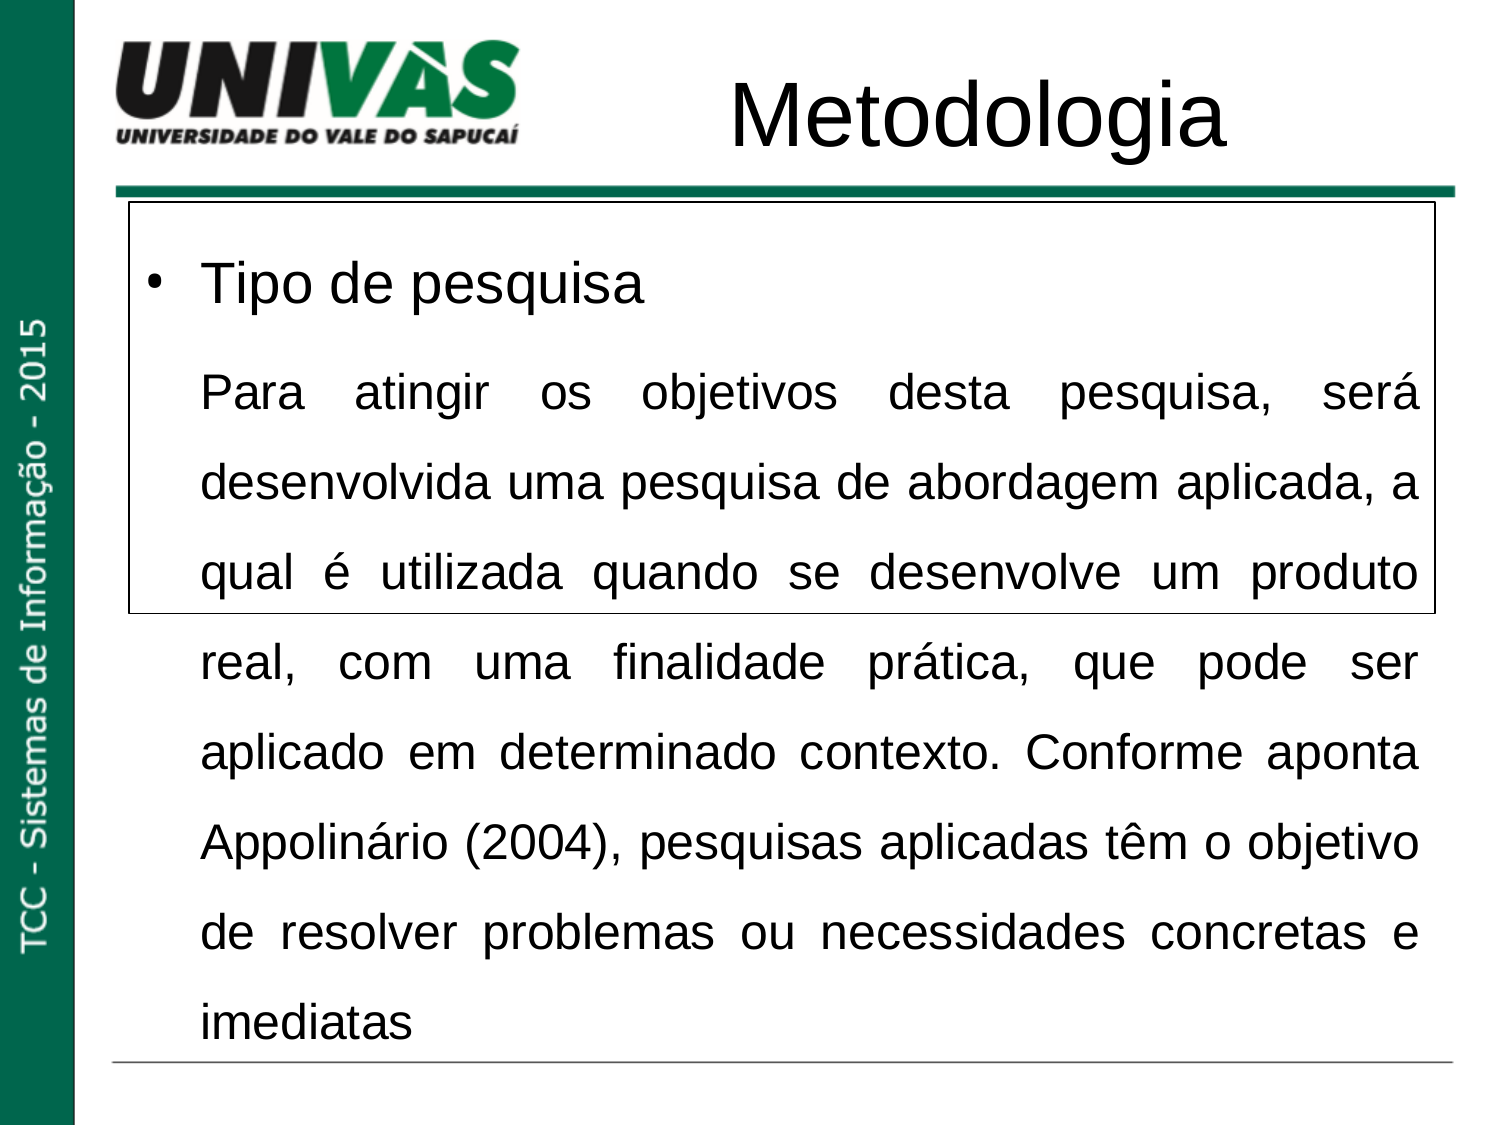

# Metodologia
Tipo de pesquisa
Para atingir os objetivos desta pesquisa, será desenvolvida uma pesquisa de abordagem aplicada, a qual é utilizada quando se desenvolve um produto real, com uma finalidade prática, que pode ser aplicado em determinado contexto. Conforme aponta Appolinário (2004), pesquisas aplicadas têm o objetivo de resolver problemas ou necessidades concretas e imediatas